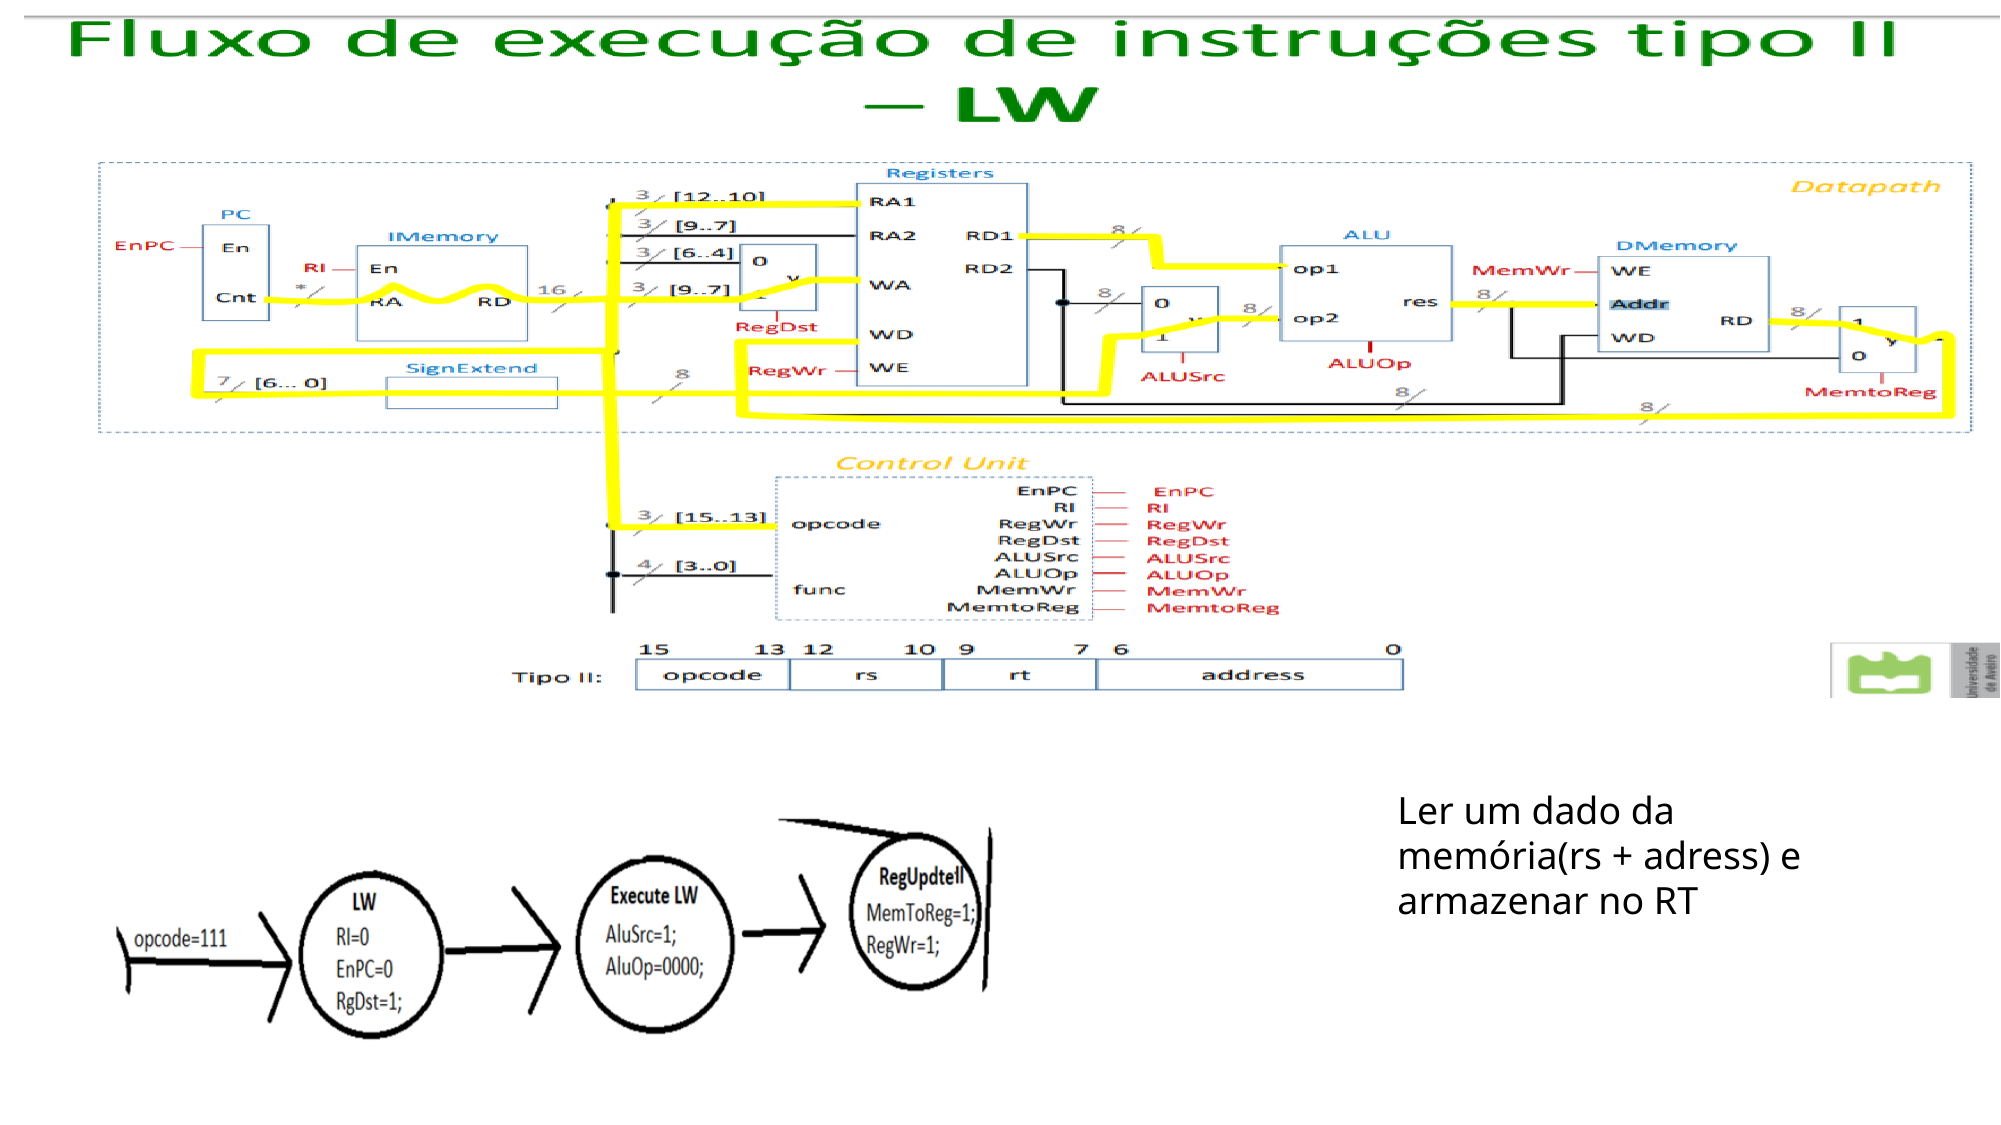

Ler um dado da memória(rs + adress) e armazenar no RT